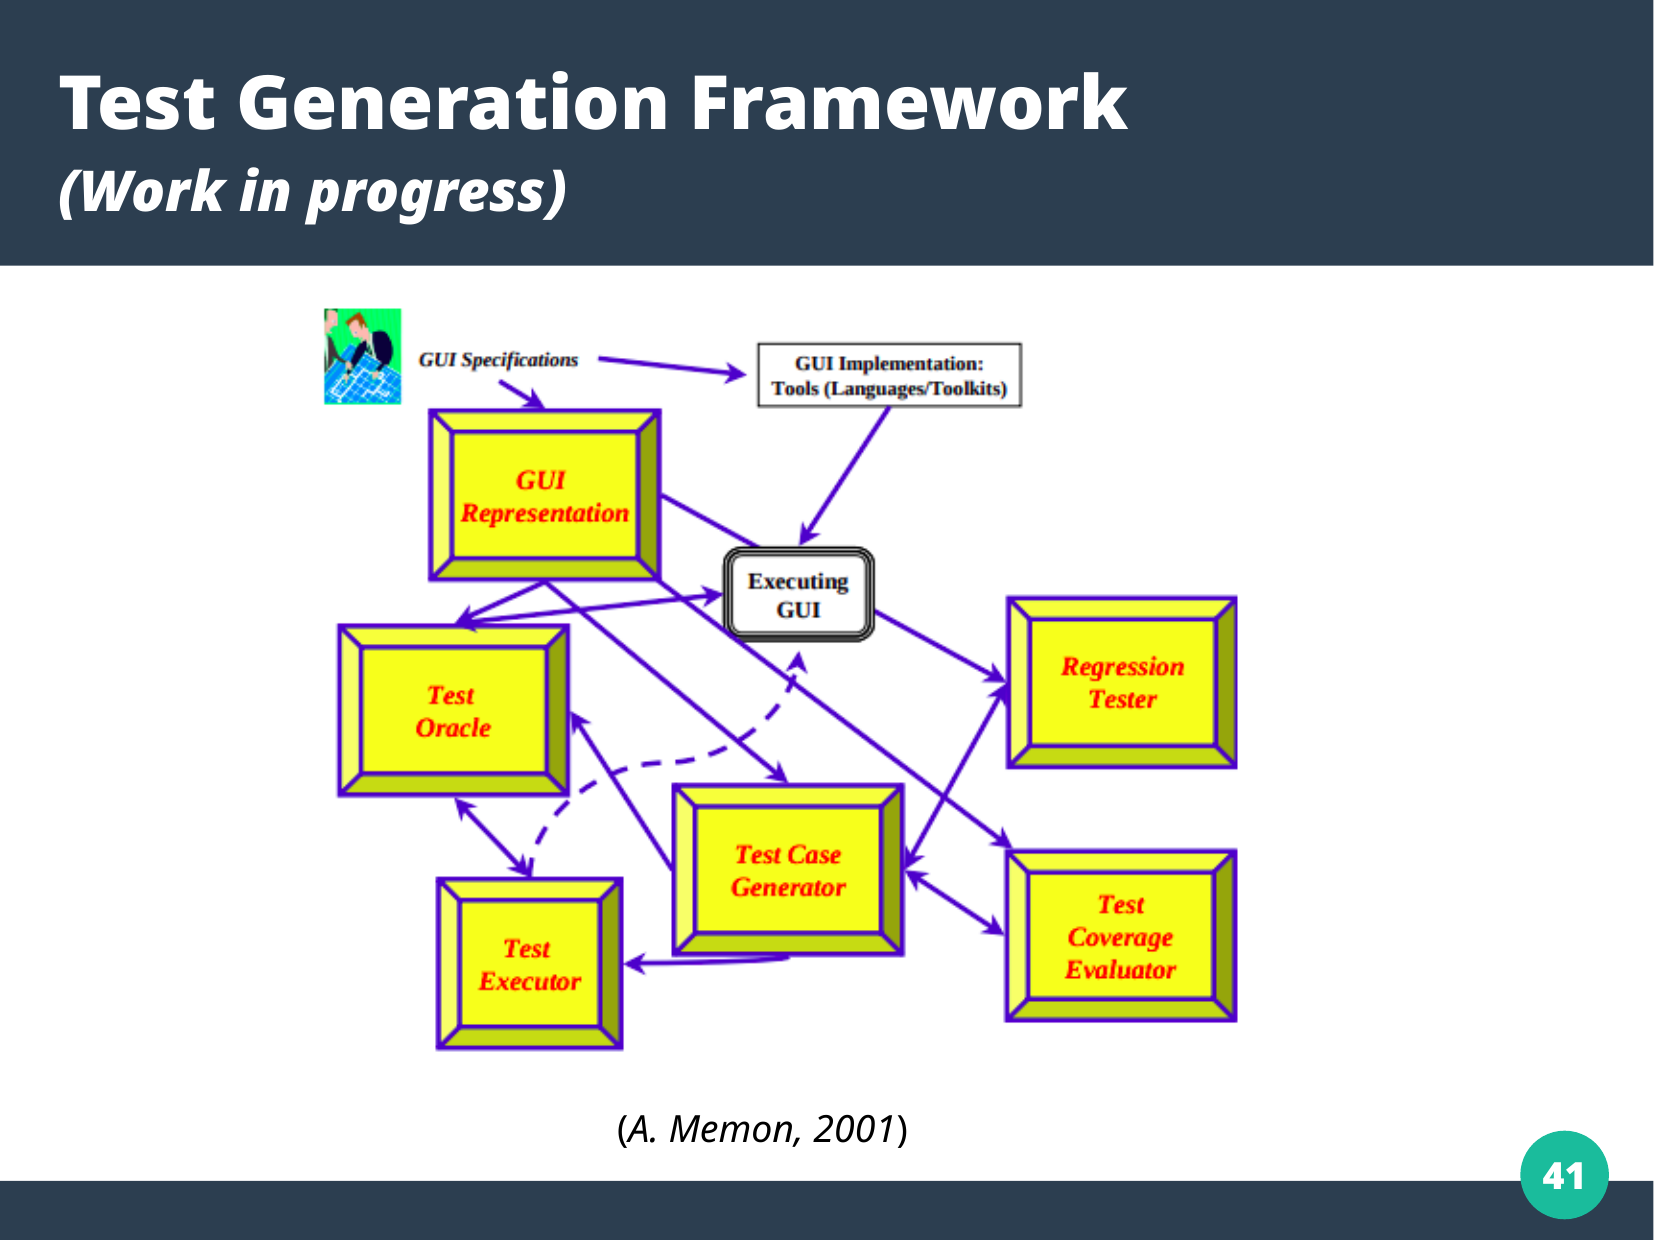

# Test Generation Framework (Work in progress)
(A. Memon, 2001)
41